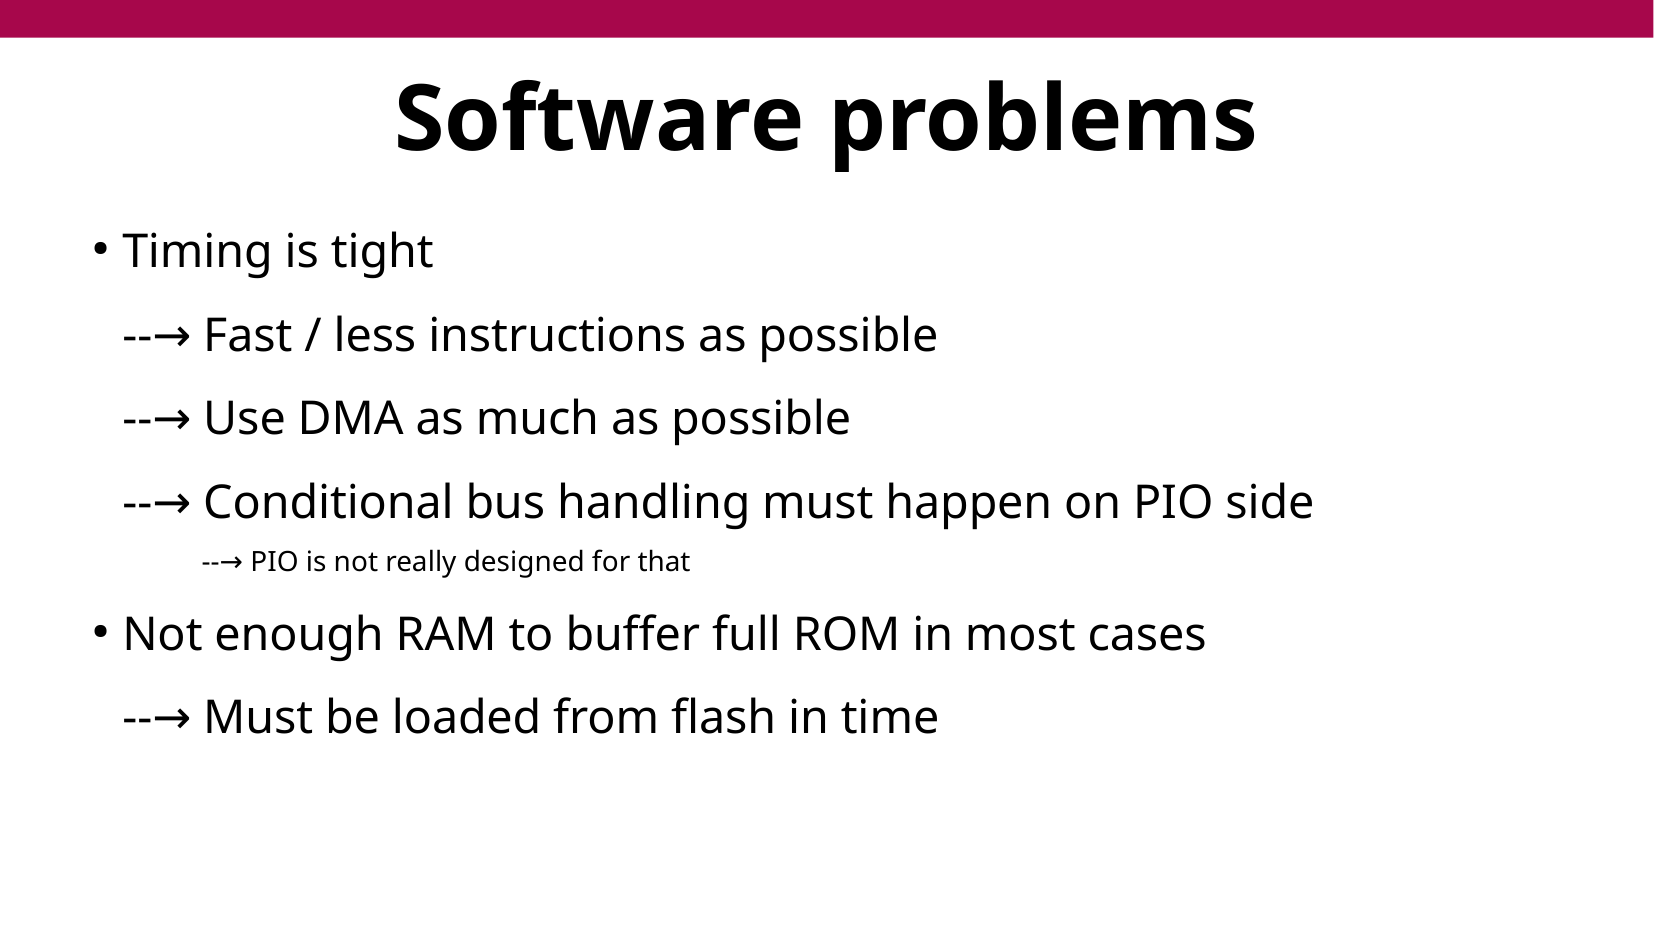

# Software problems
Timing is tight
--→ Fast / less instructions as possible
--→ Use DMA as much as possible
--→ Conditional bus handling must happen on PIO side
--→ PIO is not really designed for that
Not enough RAM to buffer full ROM in most cases
--→ Must be loaded from flash in time